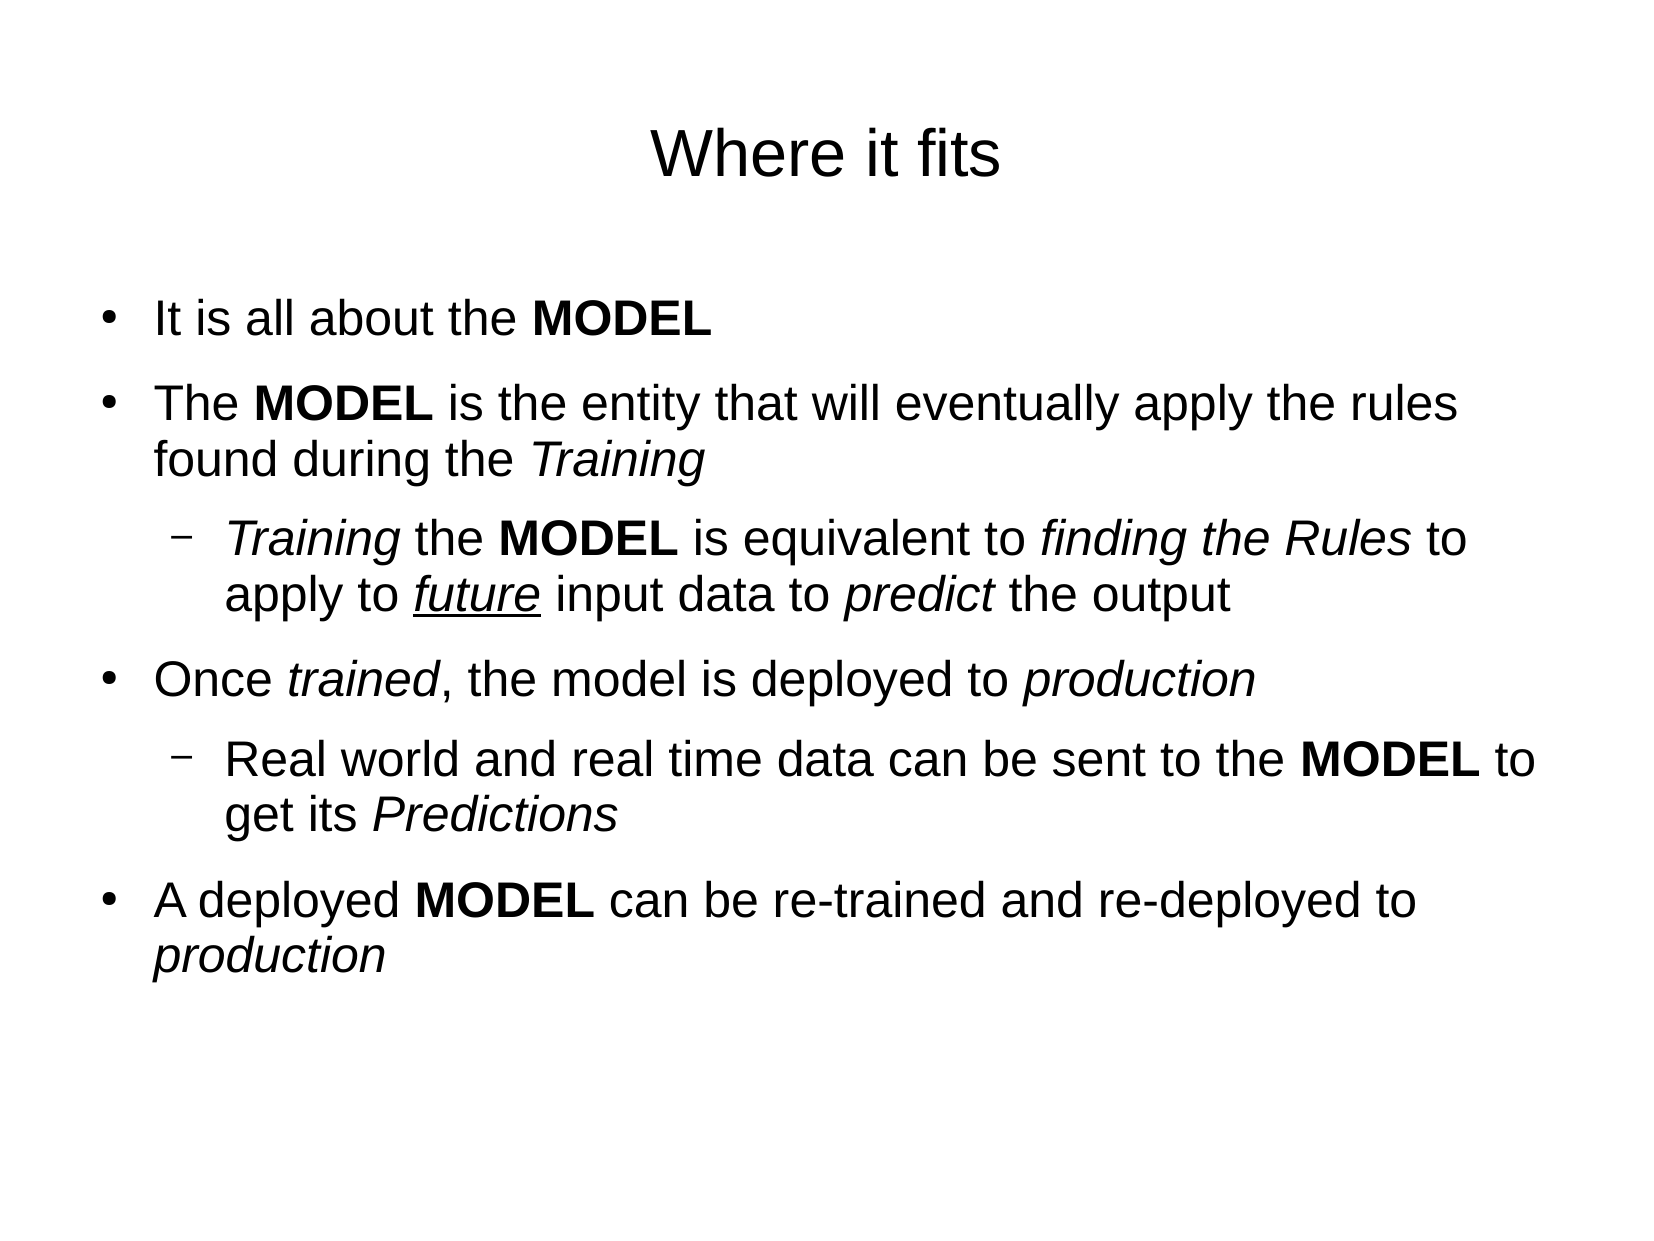

# Where it fits
It is all about the MODEL
The MODEL is the entity that will eventually apply the rules found during the Training
Training the MODEL is equivalent to finding the Rules to apply to future input data to predict the output
Once trained, the model is deployed to production
Real world and real time data can be sent to the MODEL to get its Predictions
A deployed MODEL can be re-trained and re-deployed to production